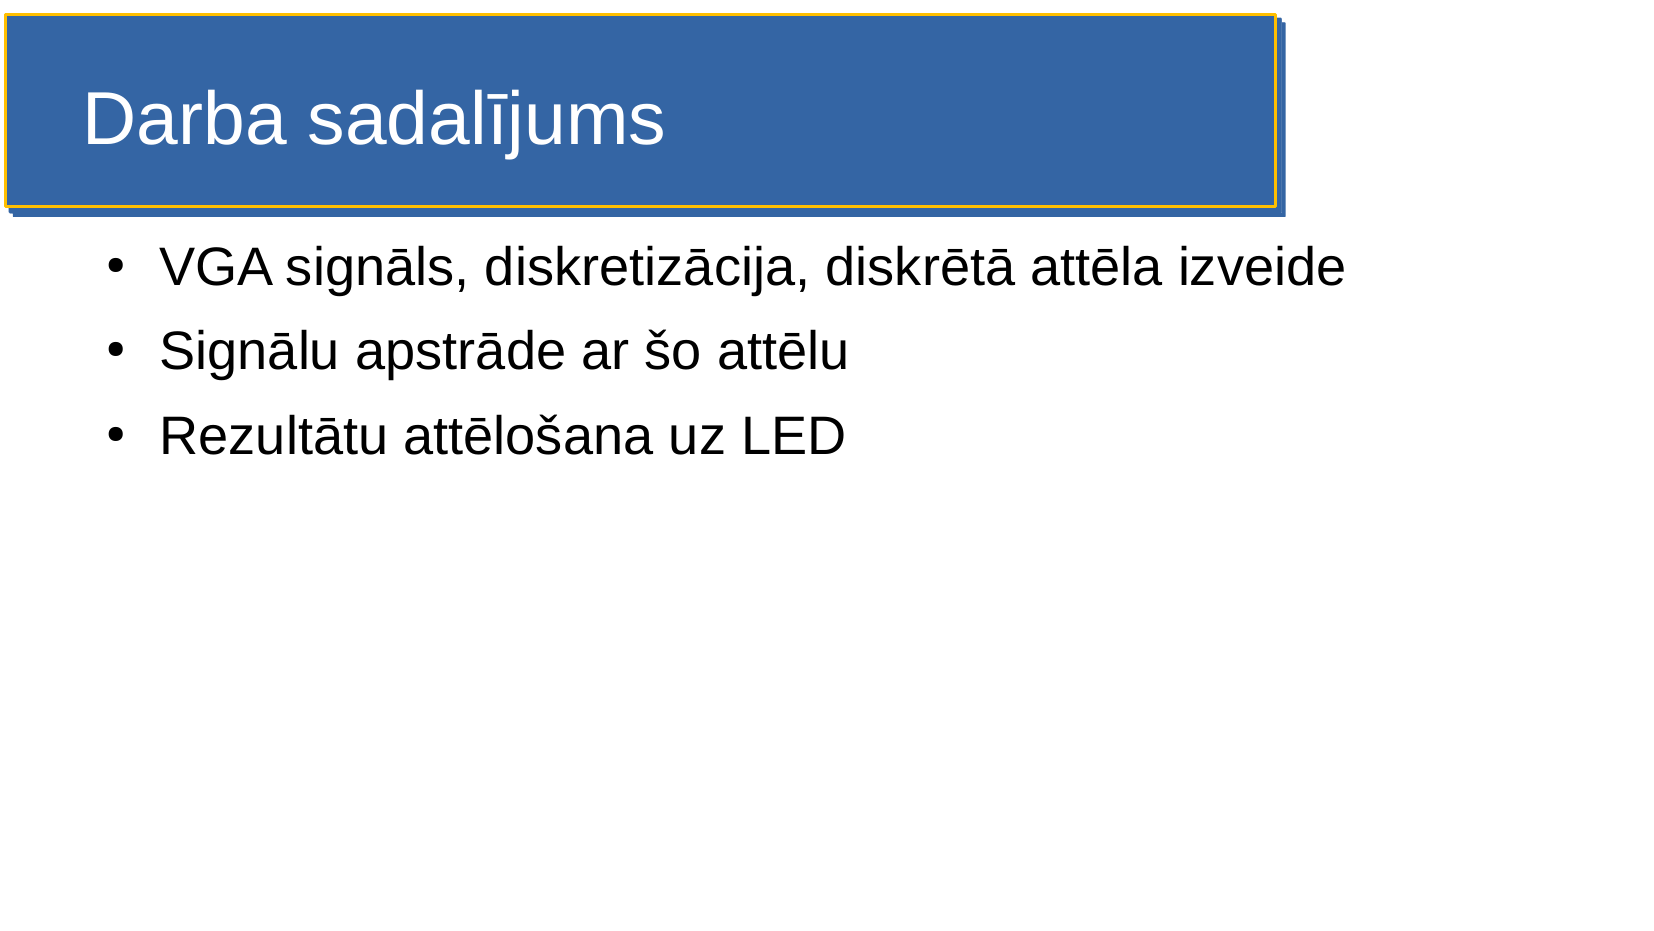

# Darba sadalījums
VGA signāls, diskretizācija, diskrētā attēla izveide
Signālu apstrāde ar šo attēlu
Rezultātu attēlošana uz LED